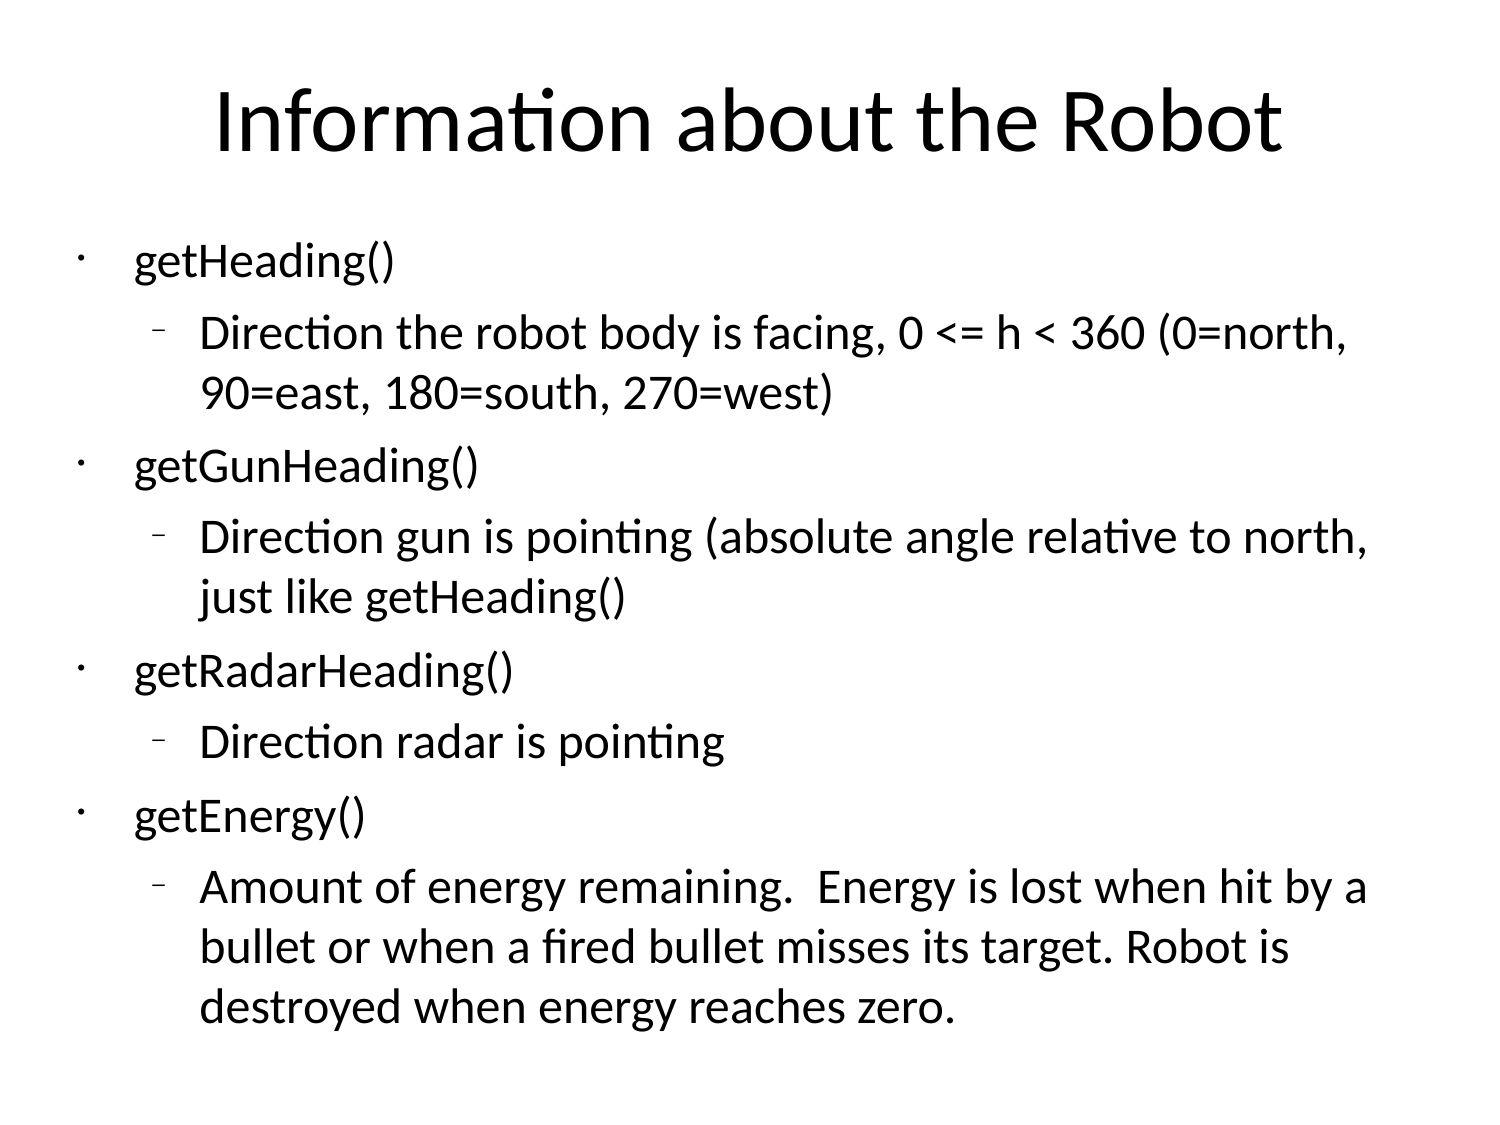

# Information about the Robot
getHeading()
Direction the robot body is facing, 0 <= h < 360 (0=north, 90=east, 180=south, 270=west)
getGunHeading()
Direction gun is pointing (absolute angle relative to north, just like getHeading()
getRadarHeading()
Direction radar is pointing
getEnergy()
Amount of energy remaining. Energy is lost when hit by a bullet or when a fired bullet misses its target. Robot is destroyed when energy reaches zero.